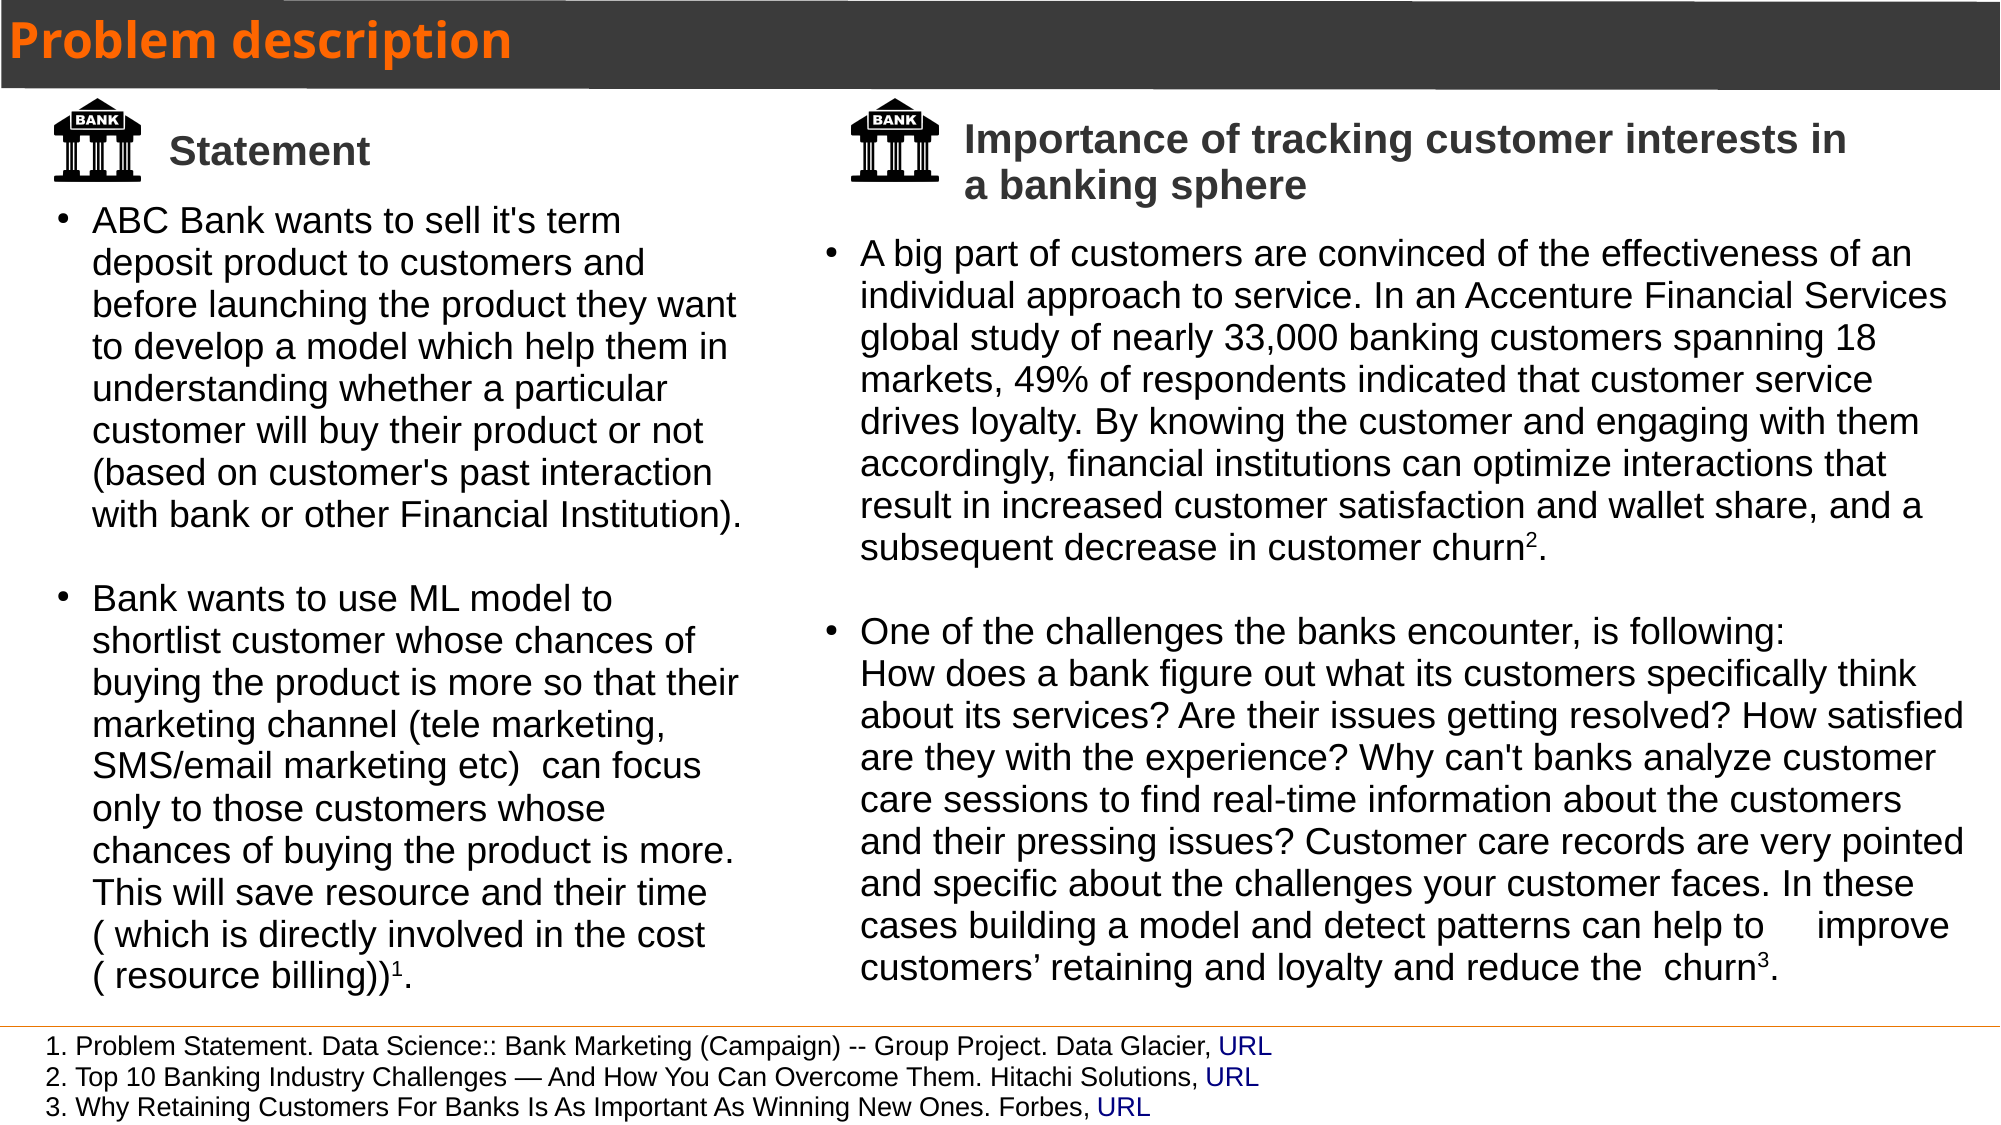

# Problem description
Importance of tracking customer interests in a banking sphere
Statement
ABC Bank wants to sell it's term deposit product to customers and before launching the product they want to develop a model which help them in understanding whether a particular customer will buy their product or not (based on customer's past interaction with bank or other Financial Institution).
Bank wants to use ML model to shortlist customer whose chances of buying the product is more so that their marketing channel (tele marketing, SMS/email marketing etc) can focus only to those customers whose chances of buying the product is more. This will save resource and their time ( which is directly involved in the cost ( resource billing))1.
A big part of customers are convinced of the effectiveness of an individual approach to service. In an Accenture Financial Services global study of nearly 33,000 banking customers spanning 18 markets, 49% of respondents indicated that customer service drives loyalty. By knowing the customer and engaging with them accordingly, financial institutions can optimize interactions that result in increased customer satisfaction and wallet share, and a subsequent decrease in customer churn2.
One of the challenges the banks encounter, is following:
How does a bank figure out what its customers specifically think about its services? Are their issues getting resolved? How satisfied are they with the experience? Why can't banks analyze customer care sessions to find real-time information about the customers and their pressing issues? Customer care records are very pointed and specific about the challenges your customer faces. In these cases building a model and detect patterns can help to improve customers’ retaining and loyalty and reduce the churn3.
1. Problem Statement. Data Science:: Bank Marketing (Campaign) -- Group Project. Data Glacier, URL
2. Top 10 Banking Industry Challenges — And How You Can Overcome Them. Hitachi Solutions, URL
3. Why Retaining Customers For Banks Is As Important As Winning New Ones. Forbes, URL